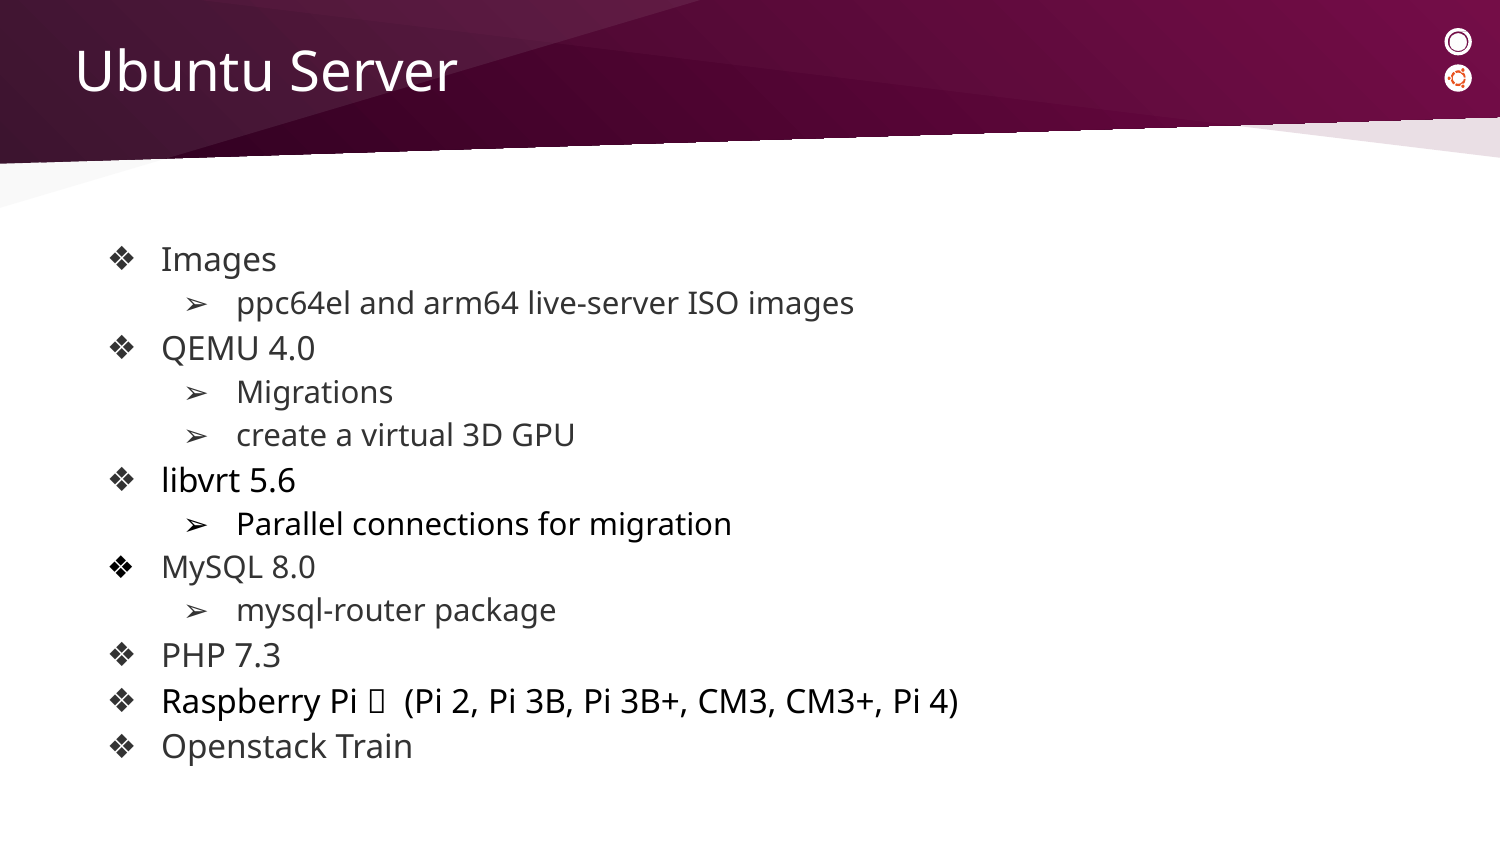

Ubuntu Server
# Images
ppc64el and arm64 live-server ISO images
QEMU 4.0
Migrations
create a virtual 3D GPU
libvrt 5.6
Parallel connections for migration
MySQL 8.0
mysql-router package
PHP 7.3
Raspberry Pi 🍓 (Pi 2, Pi 3B, Pi 3B+, CM3, CM3+, Pi 4)
Openstack Train